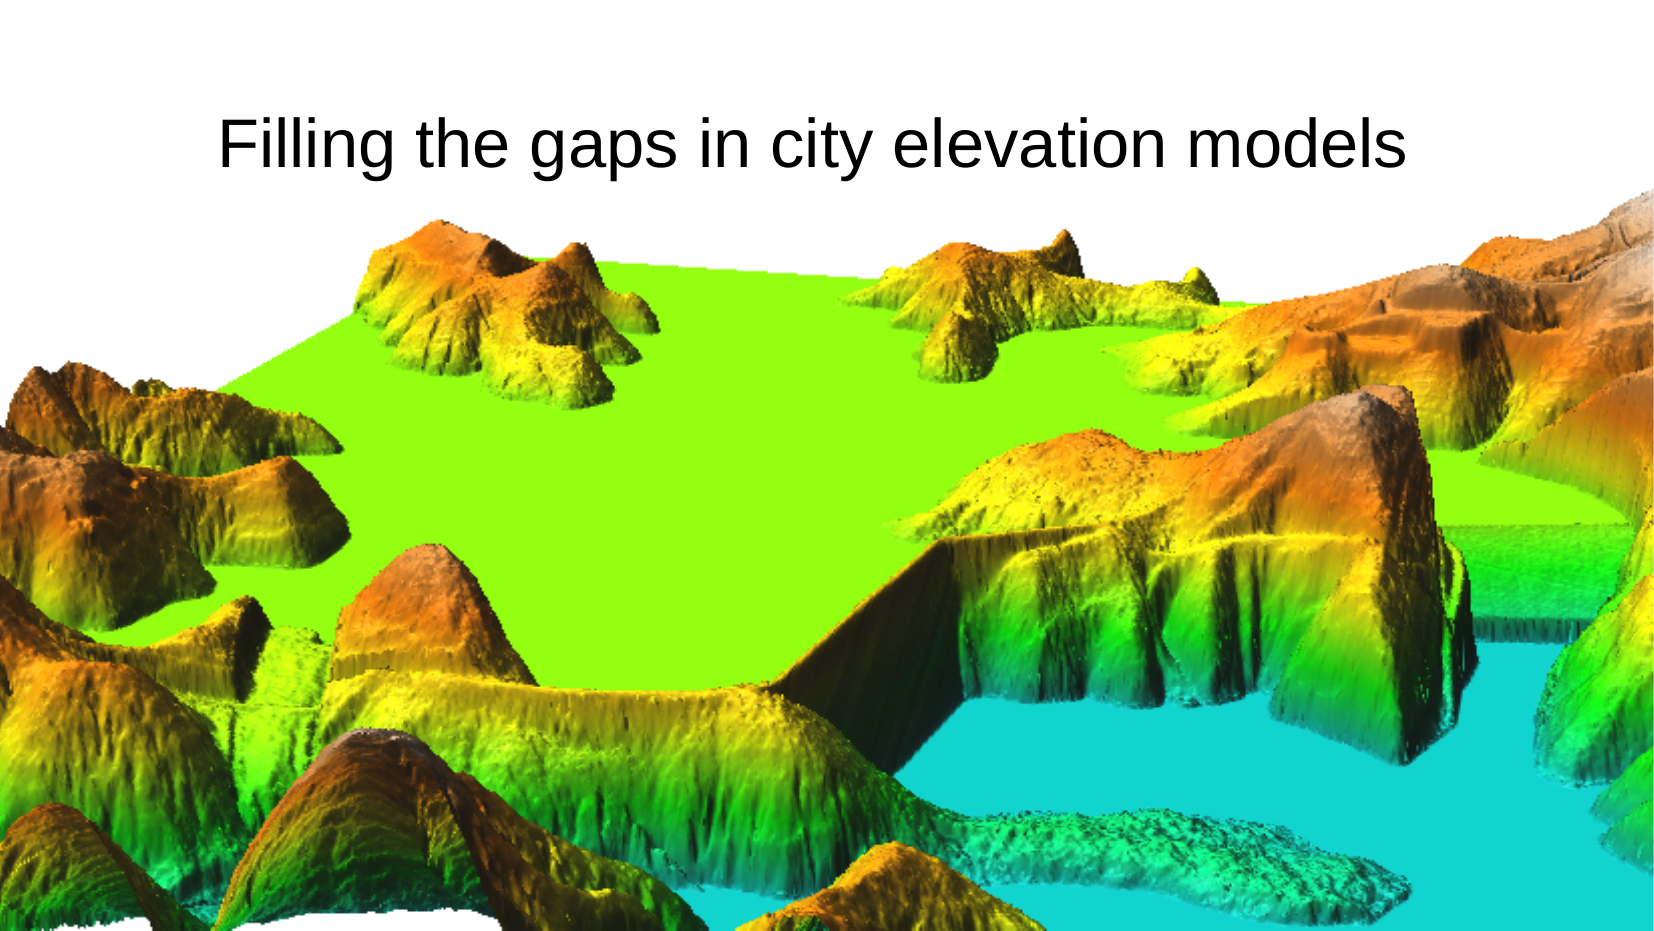

Filling the gaps in city elevation models
#